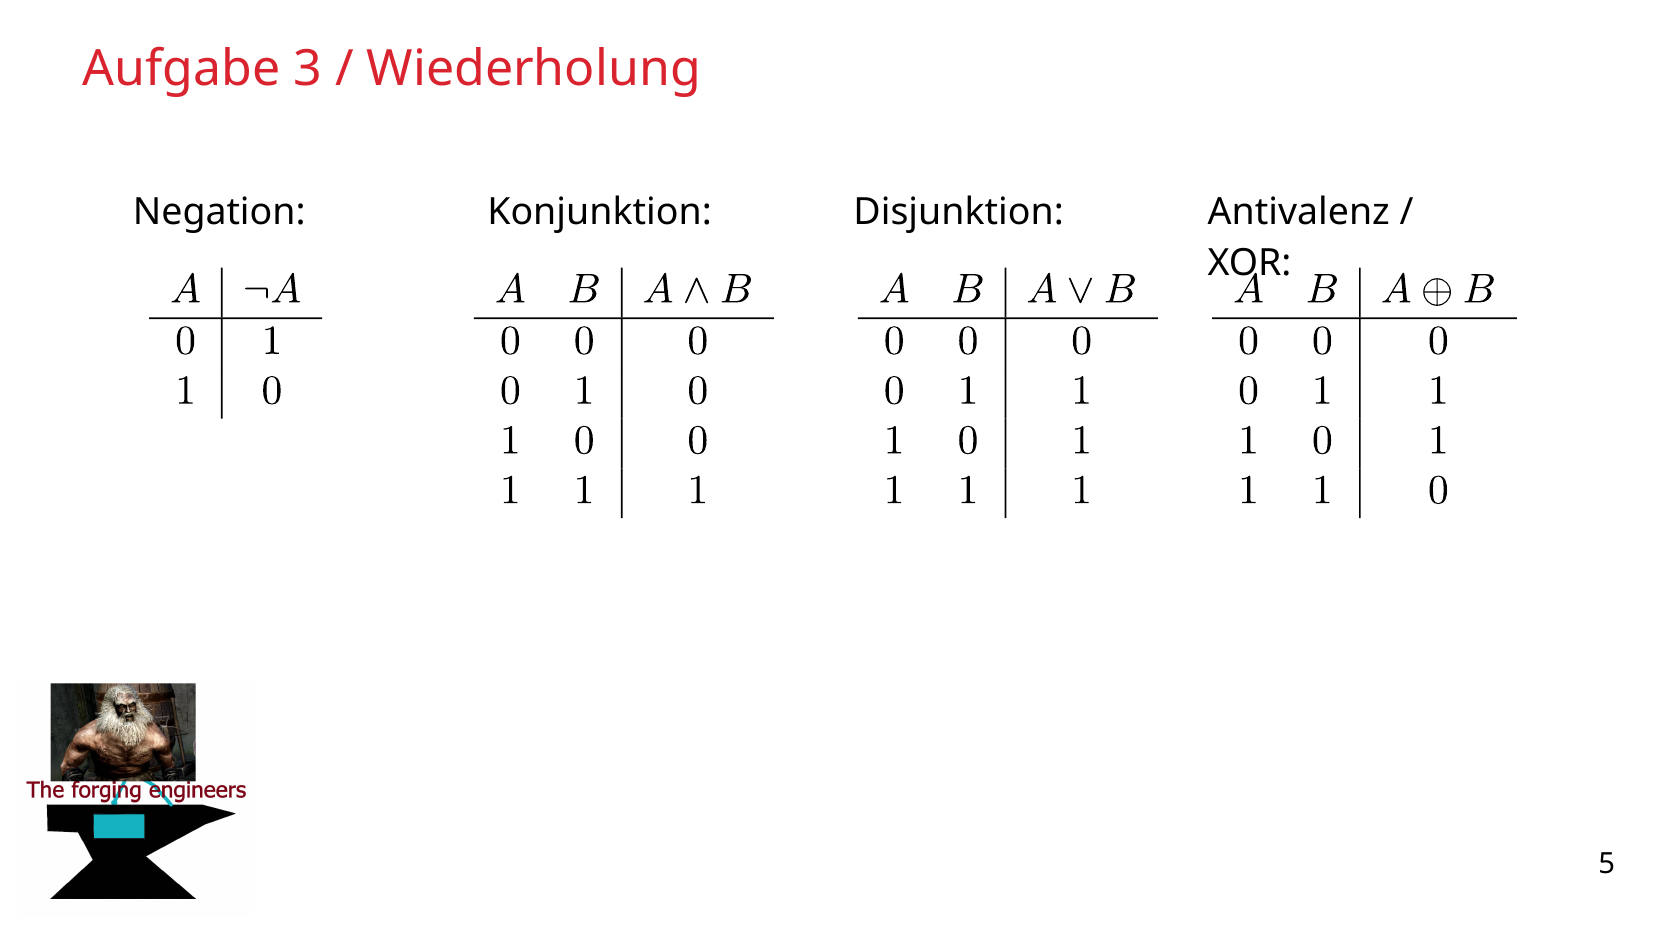

# Aufgabe 3 / Wiederholung
Negation:
Konjunktion:
Disjunktion:
Antivalenz / XOR: